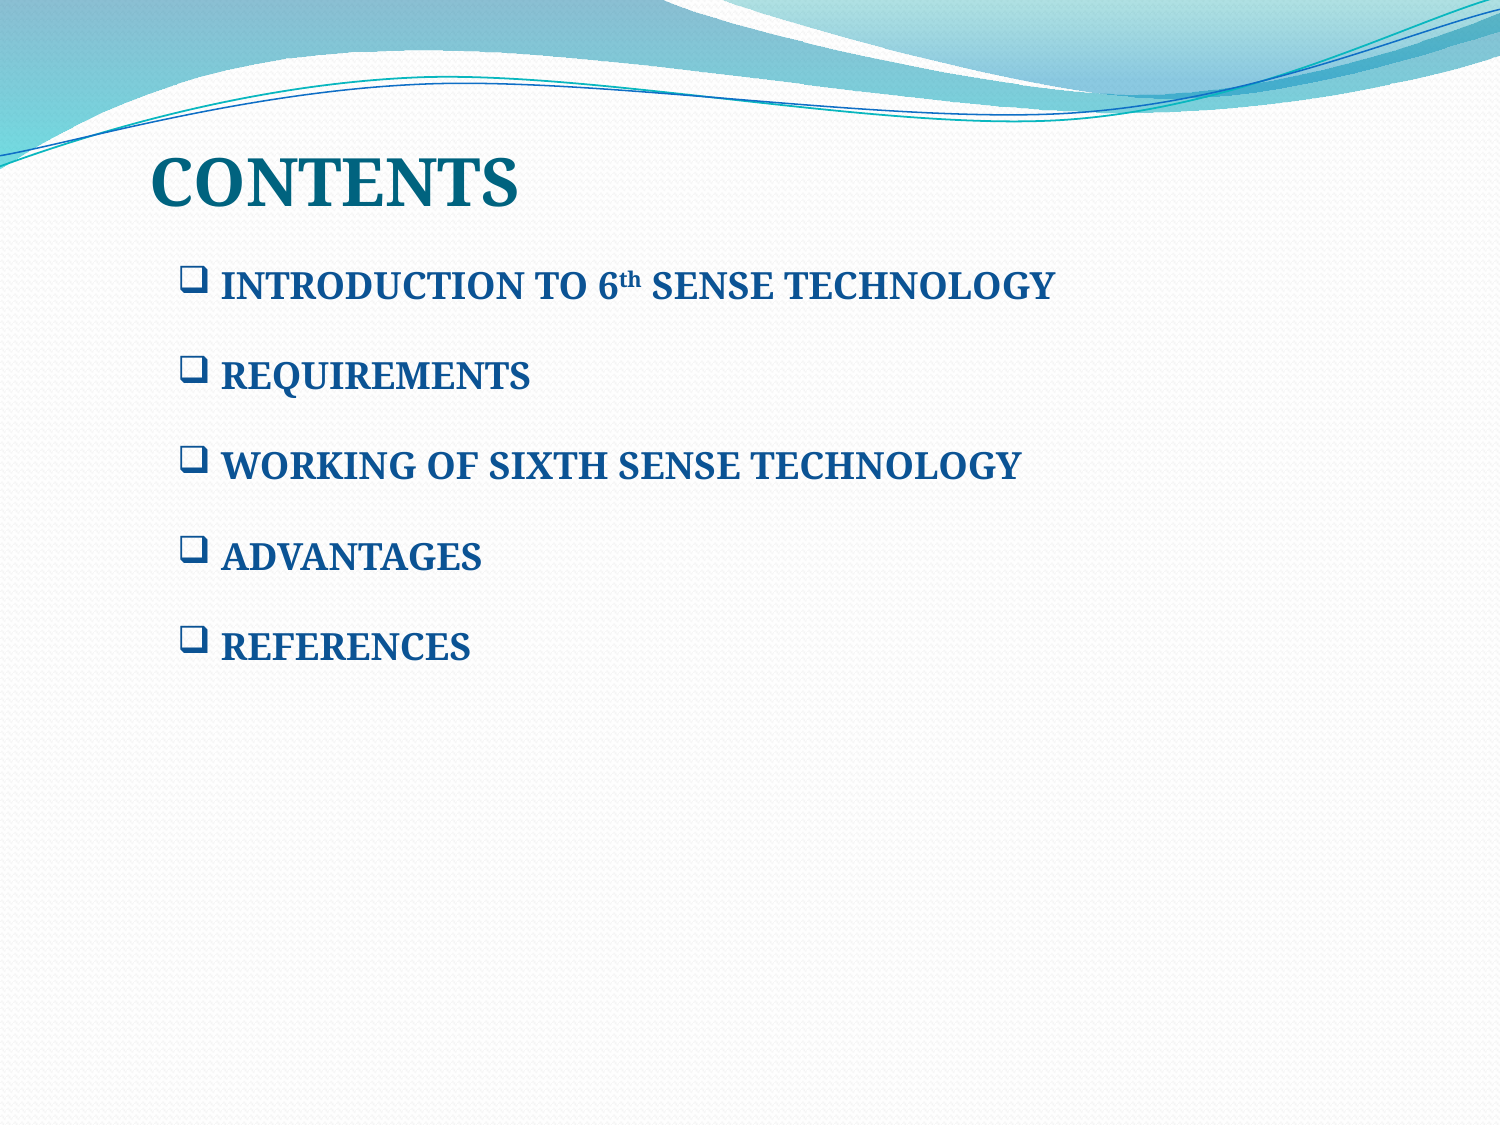

CONTENTS
 INTRODUCTION TO 6th SENSE TECHNOLOGY
 REQUIREMENTS
 WORKING OF SIXTH SENSE TECHNOLOGY
 ADVANTAGES
 REFERENCES